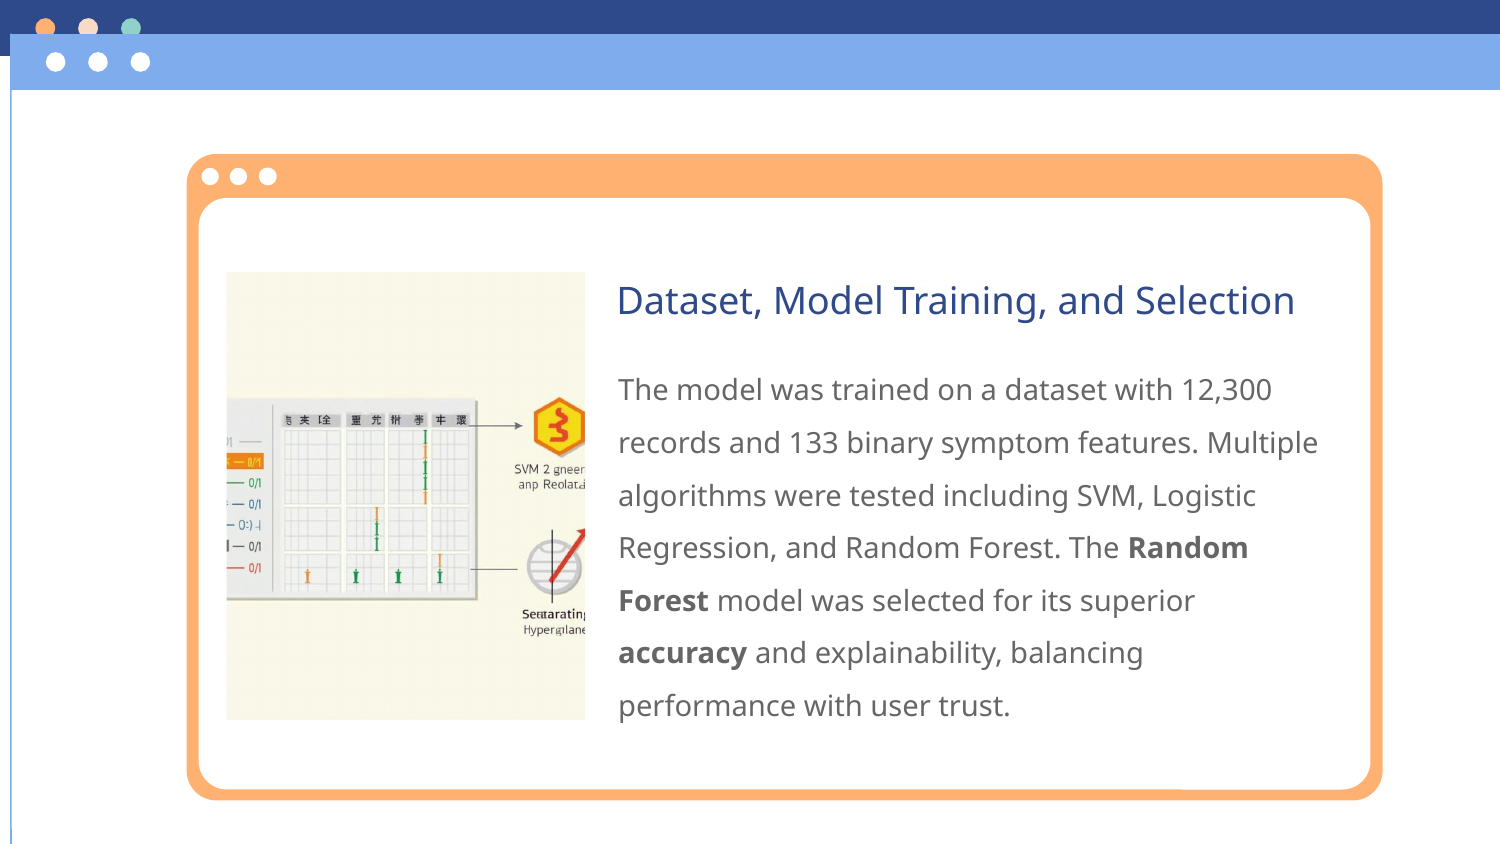

Dataset, Model Training, and Selection
# The model was trained on a dataset with 12,300 records and 133 binary symptom features. Multiple algorithms were tested including SVM, Logistic Regression, and Random Forest. The Random Forest model was selected for its superior accuracy and explainability, balancing performance with user trust.